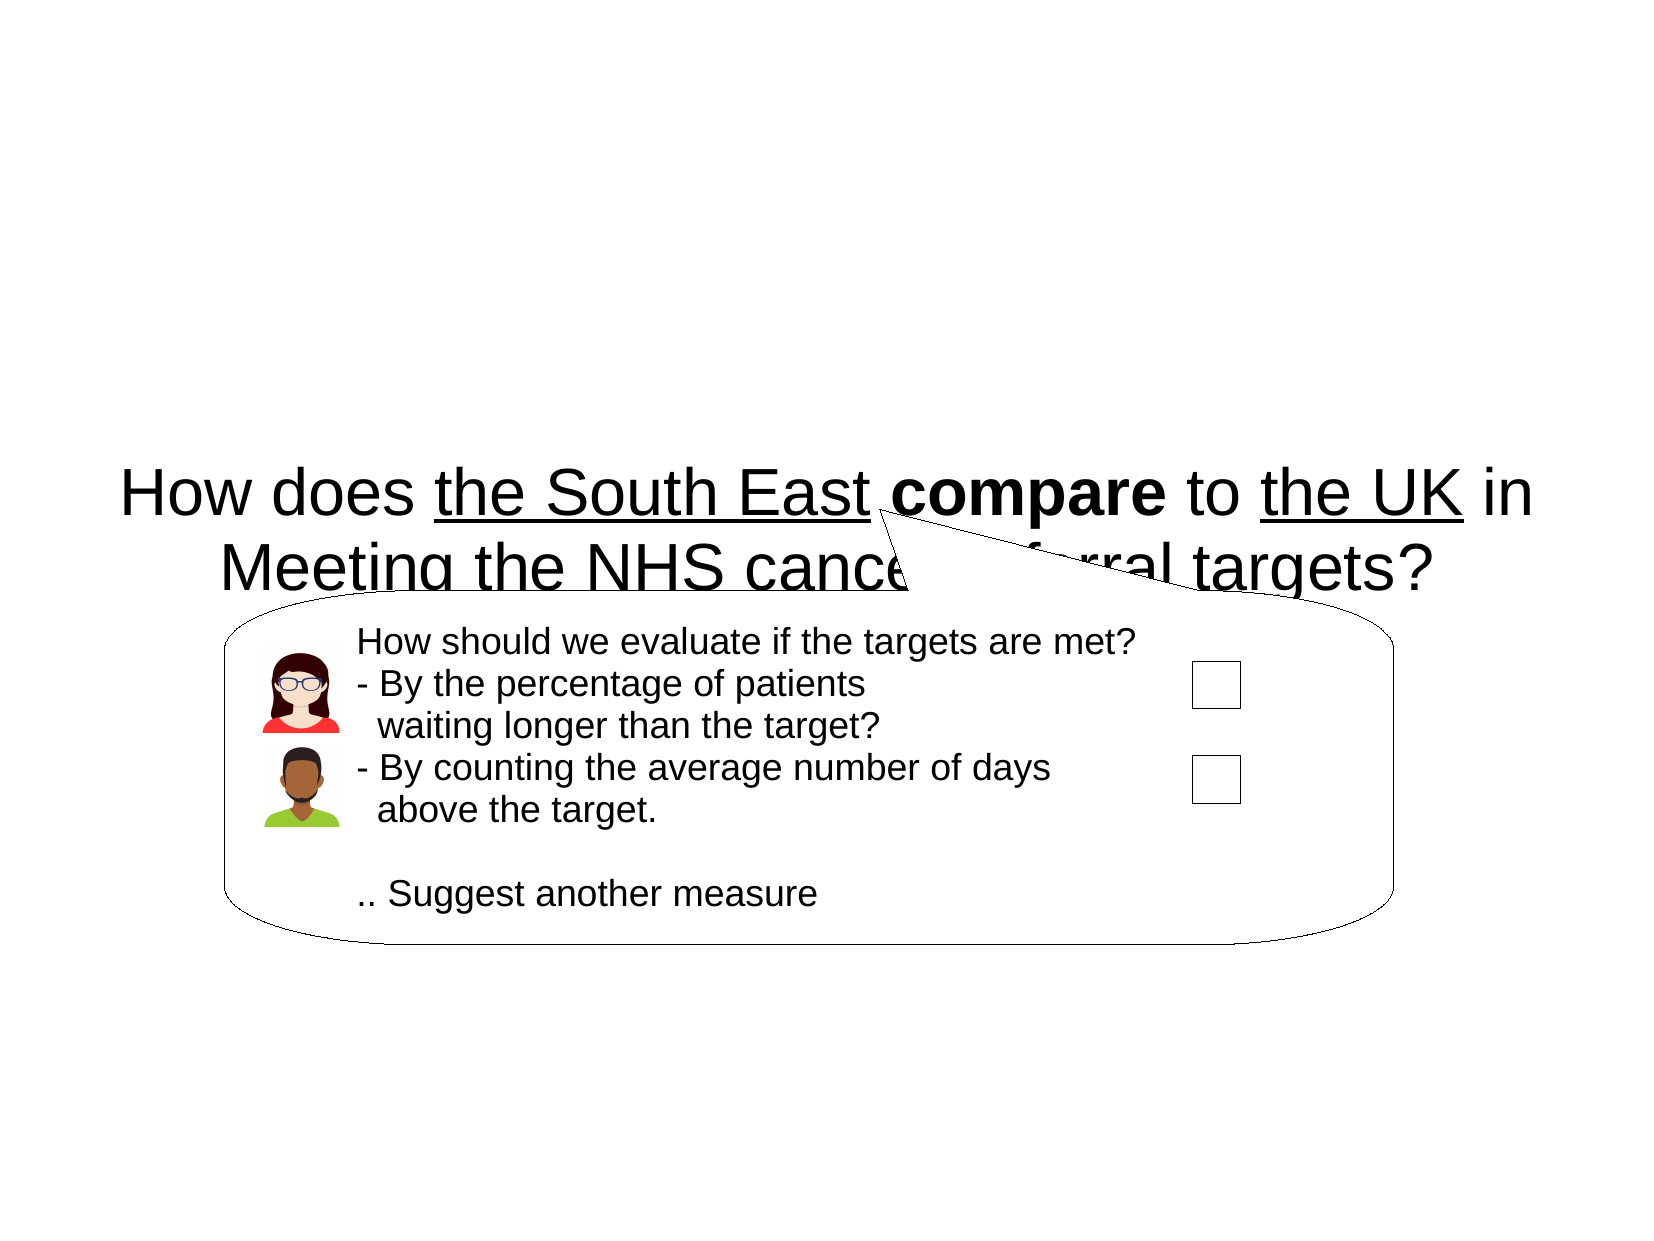

# How does the South East compare to the UK in
Meeting the NHS cancer referral targets?
	How should we evaluate if the targets are met?
	- By the percentage of patients
	 waiting longer than the target?
	- By counting the average number of days
 above the target.
	.. Suggest another measure